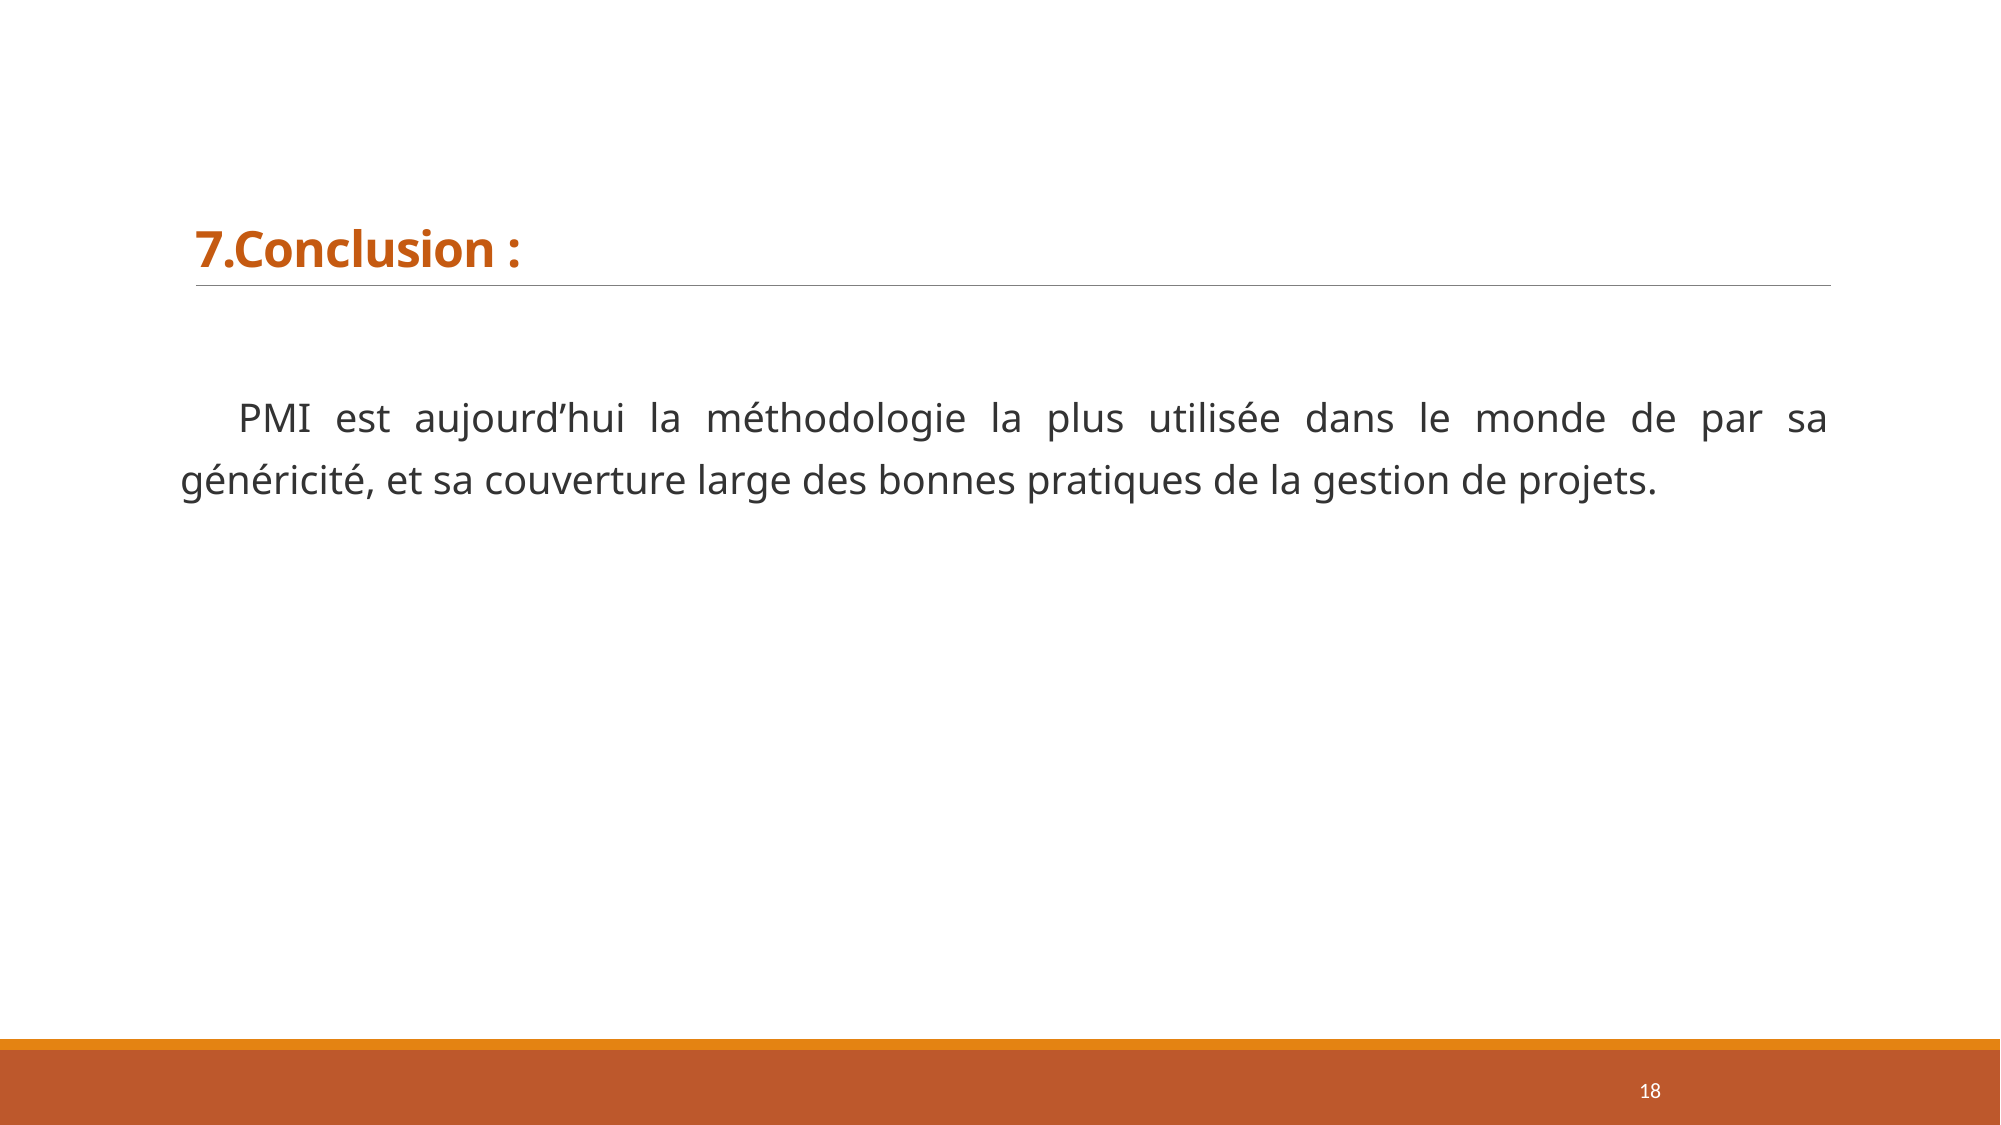

# 7.Conclusion :
PMI est aujourd’hui la méthodologie la plus utilisée dans le monde de par sa généricité, et sa couverture large des bonnes pratiques de la gestion de projets.